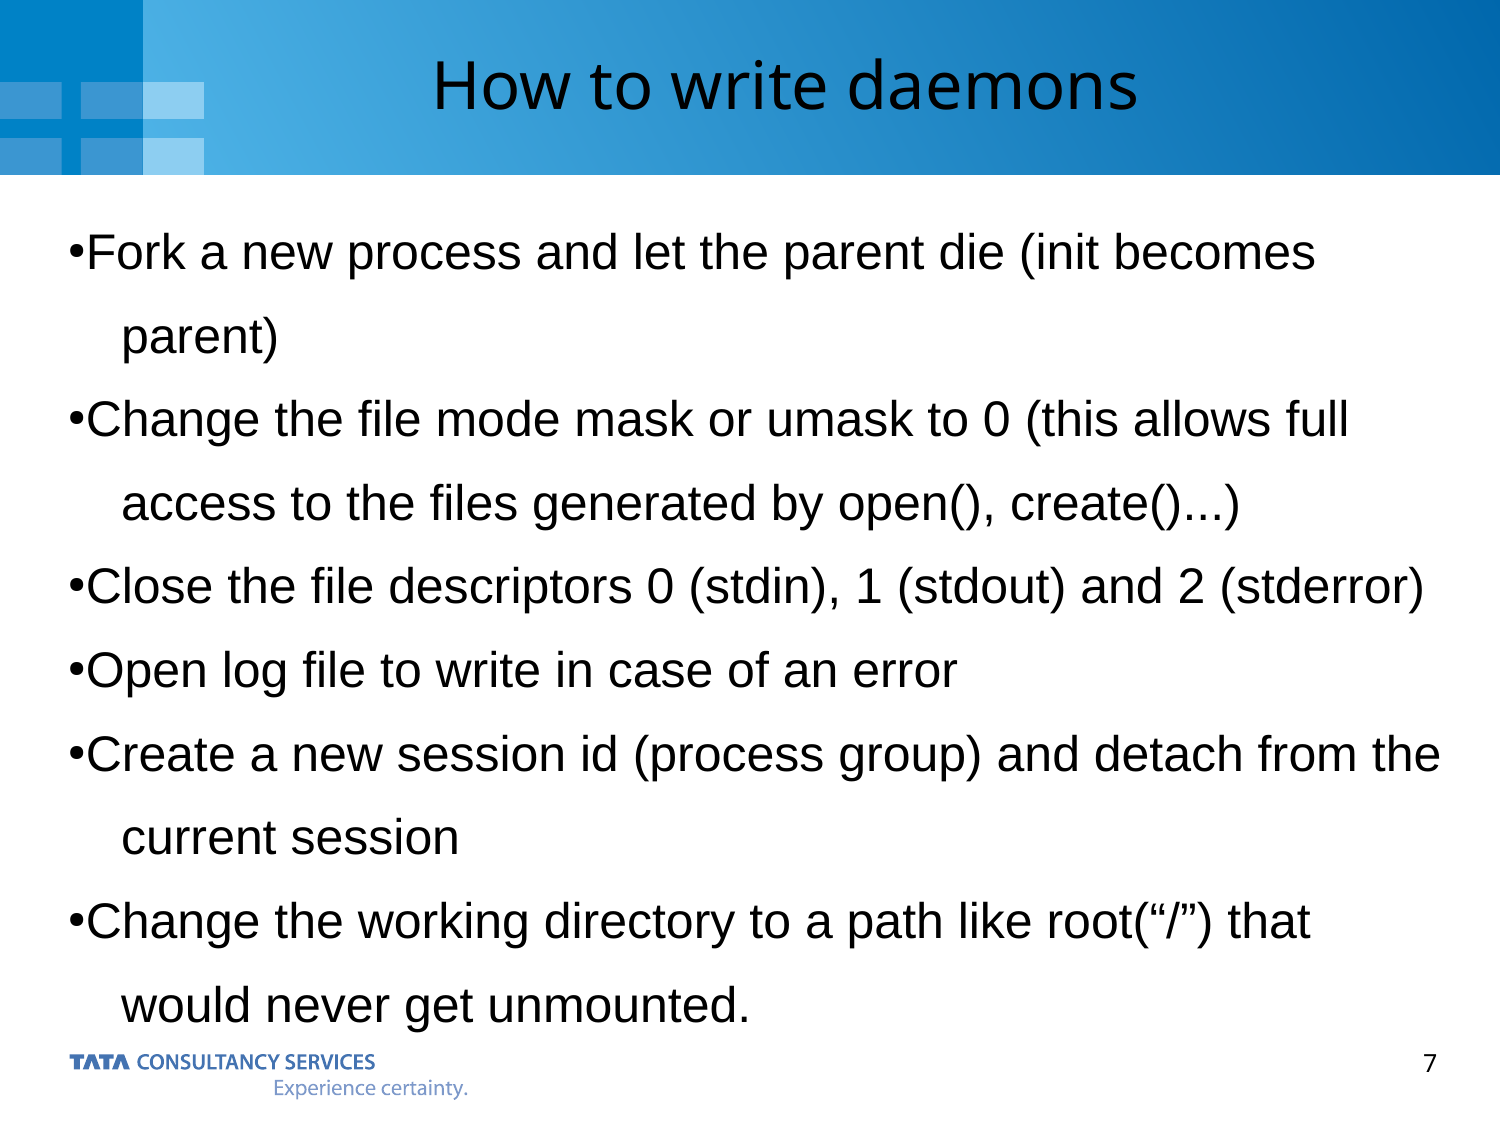

How to write daemons
Fork a new process and let the parent die (init becomes parent)
Change the file mode mask or umask to 0 (this allows full access to the files generated by open(), create()...)
Close the file descriptors 0 (stdin), 1 (stdout) and 2 (stderror)
Open log file to write in case of an error
Create a new session id (process group) and detach from the current session
Change the working directory to a path like root(“/”) that would never get unmounted.